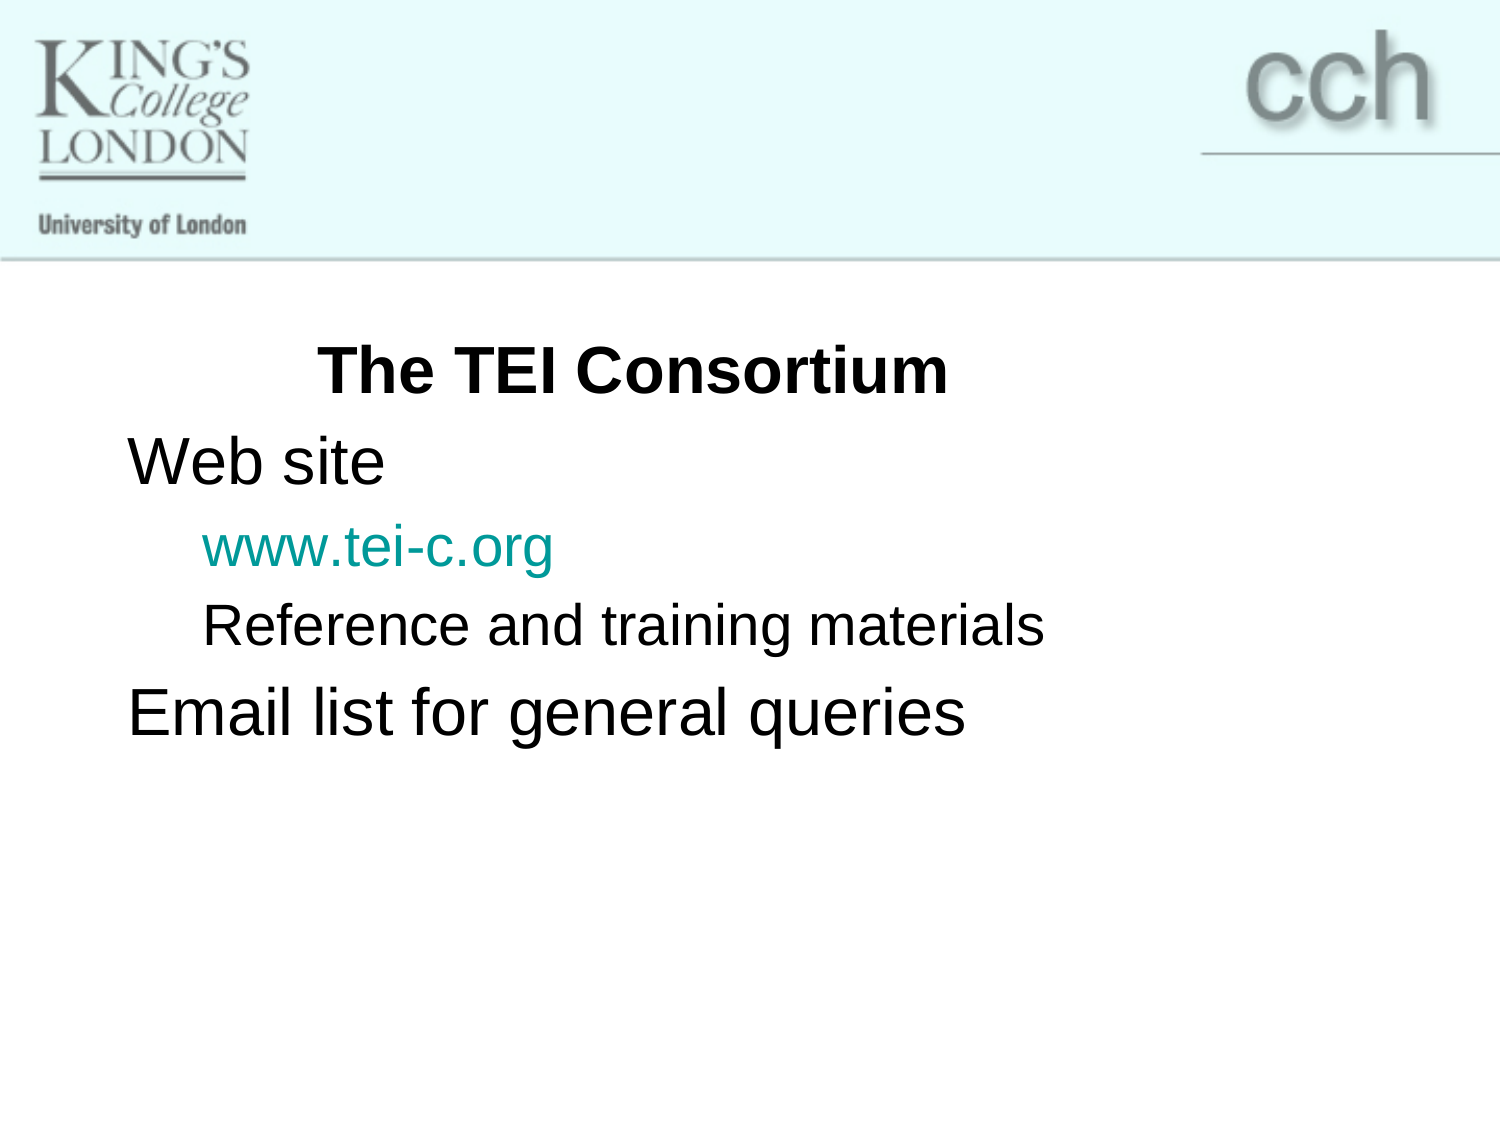

# The TEI Consortium
Web site
www.tei-c.org
Reference and training materials
Email list for general queries